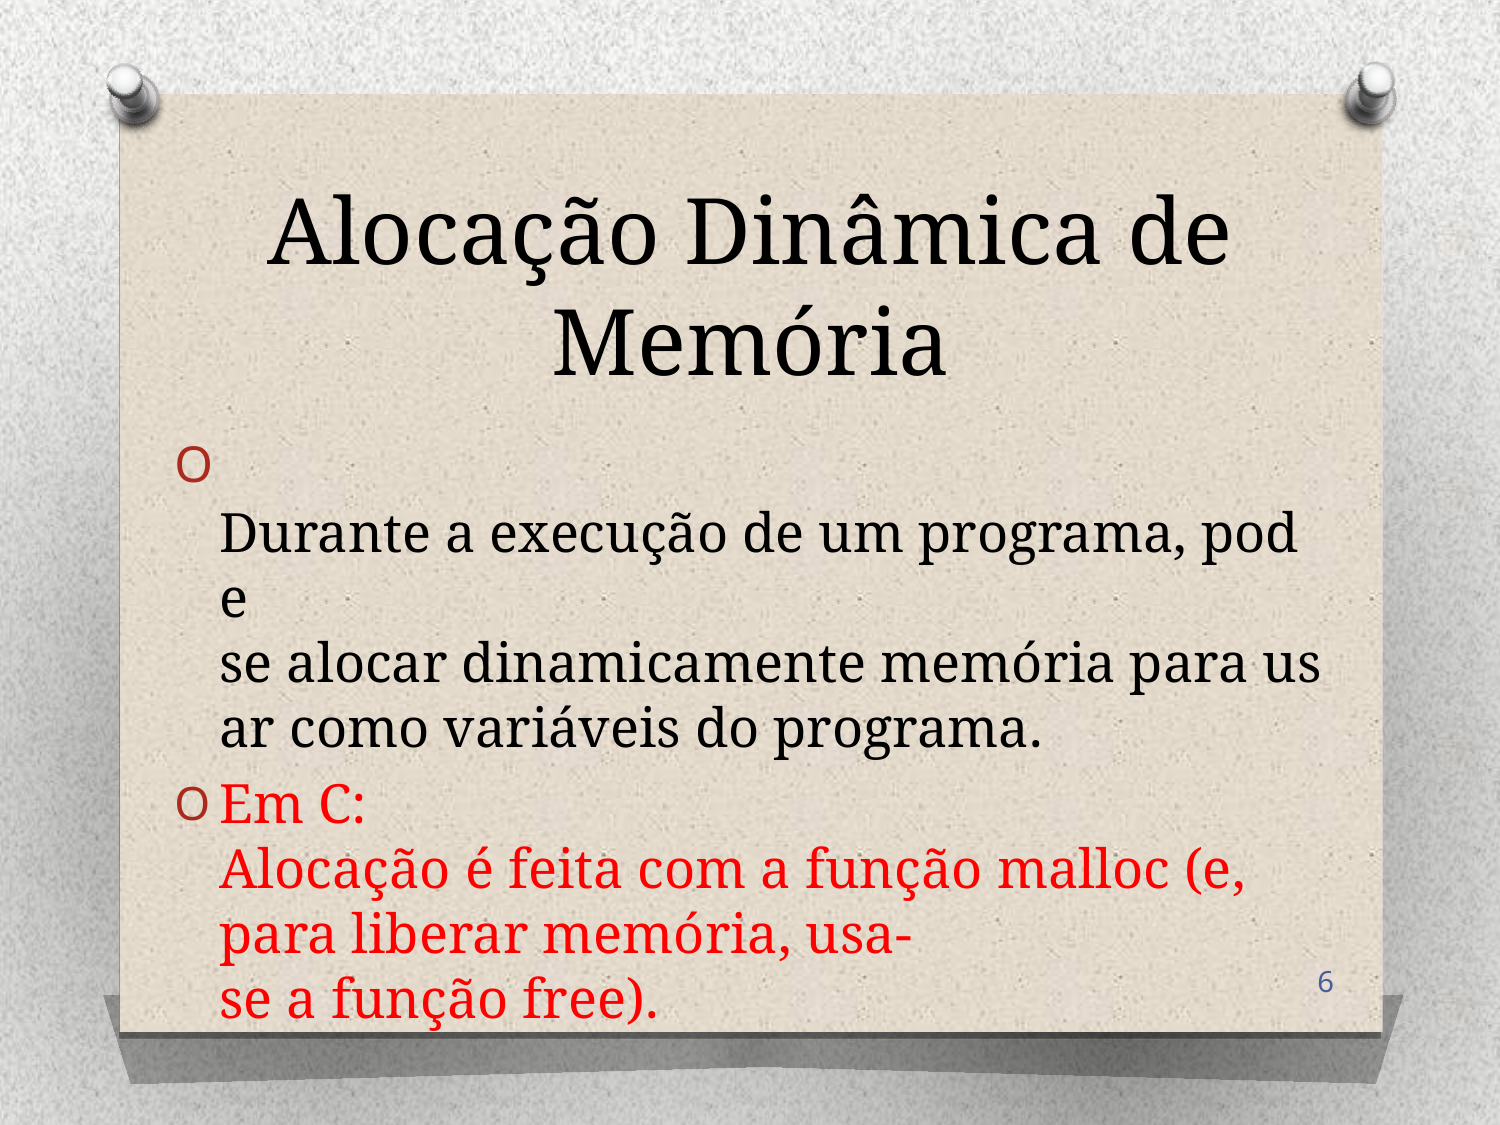

# Alocação Dinâmica de Memória
 Durante a execução de um programa, pode­se alocar dinamicamente memória para usar como variáveis do programa.
Em C: Alocação é feita com a função malloc (e, para liberar memória, usa-­se a função free).